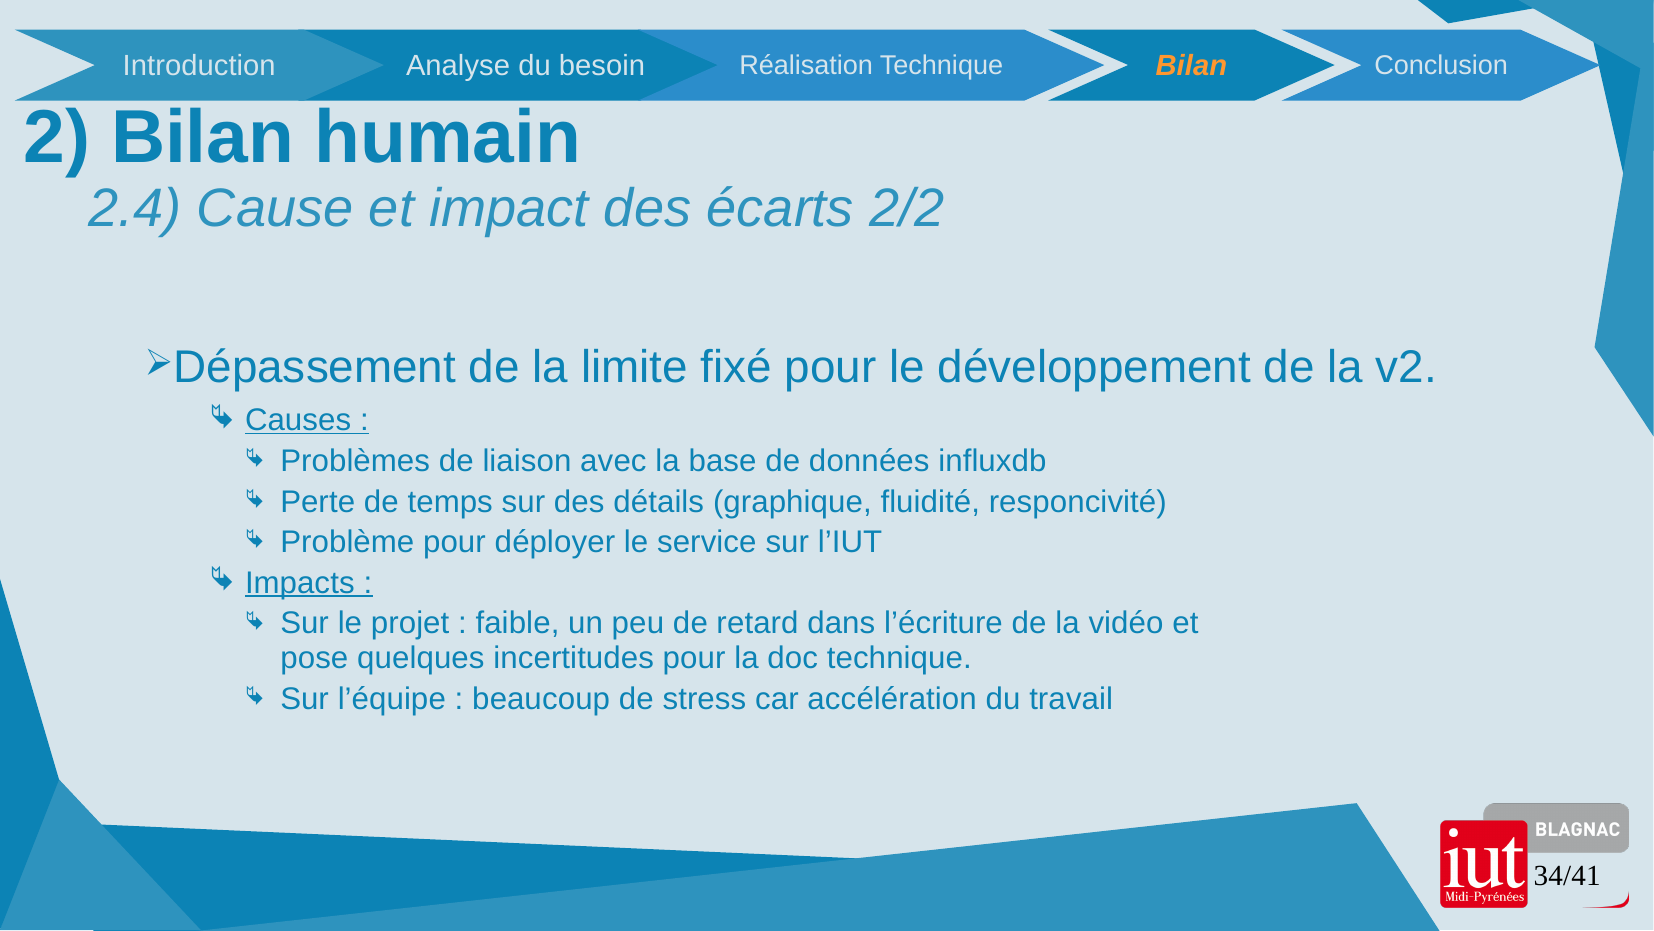

Bilan
Introduction
 Analyse du besoin
Réalisation Technique
Conclusion
# 2) Bilan humain
2.4) Cause et impact des écarts 2/2
Dépassement de la limite fixé pour le développement de la v2.
Causes :
Problèmes de liaison avec la base de données influxdb
Perte de temps sur des détails (graphique, fluidité, responcivité)
Problème pour déployer le service sur l’IUT
Impacts :
Sur le projet : faible, un peu de retard dans l’écriture de la vidéo et pose quelques incertitudes pour la doc technique.
Sur l’équipe : beaucoup de stress car accélération du travail
34